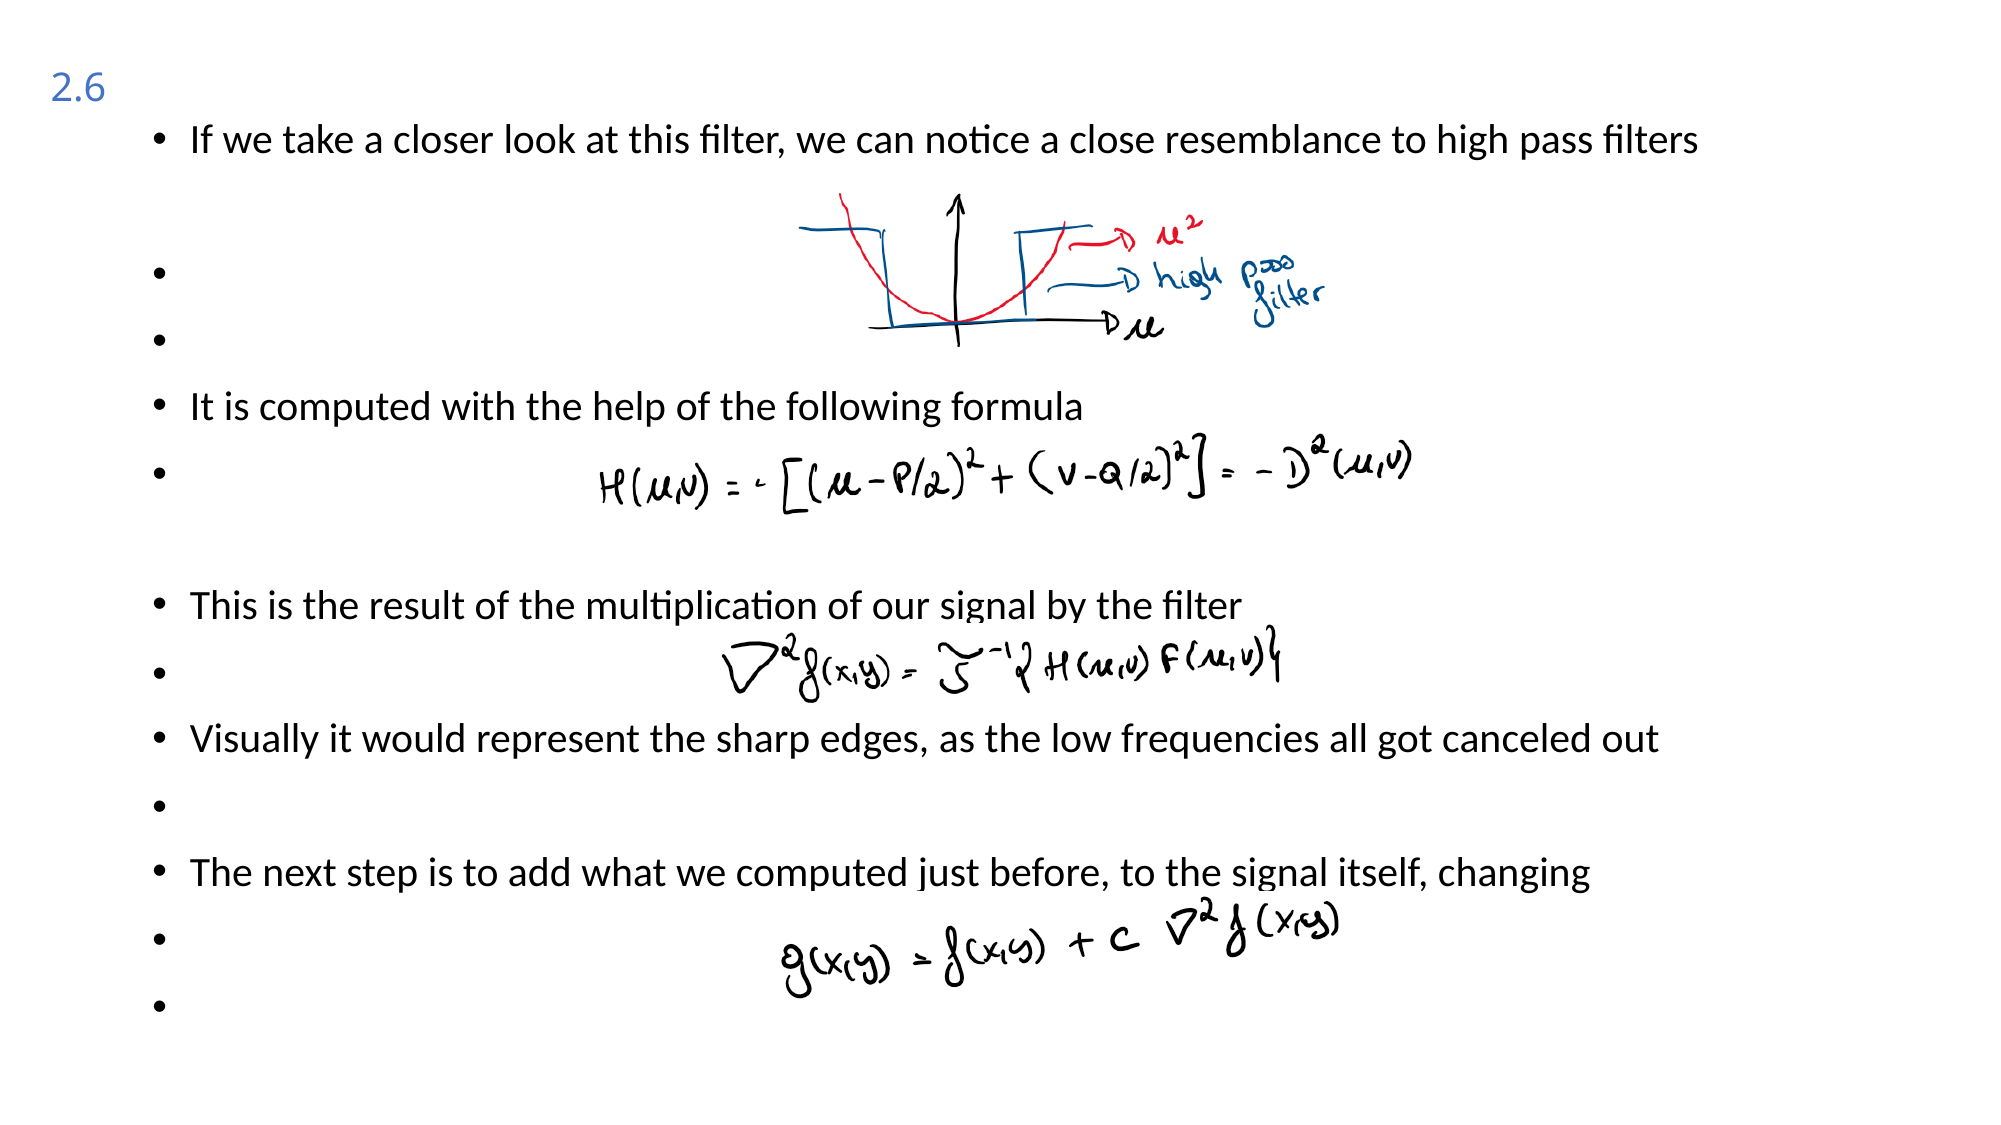

2.6
# If we take a closer look at this filter, we can notice a close resemblance to high pass filters
It is computed with the help of the following formula
This is the result of the multiplication of our signal by the filter
Visually it would represent the sharp edges, as the low frequencies all got canceled out
The next step is to add what we computed just before, to the signal itself, changing